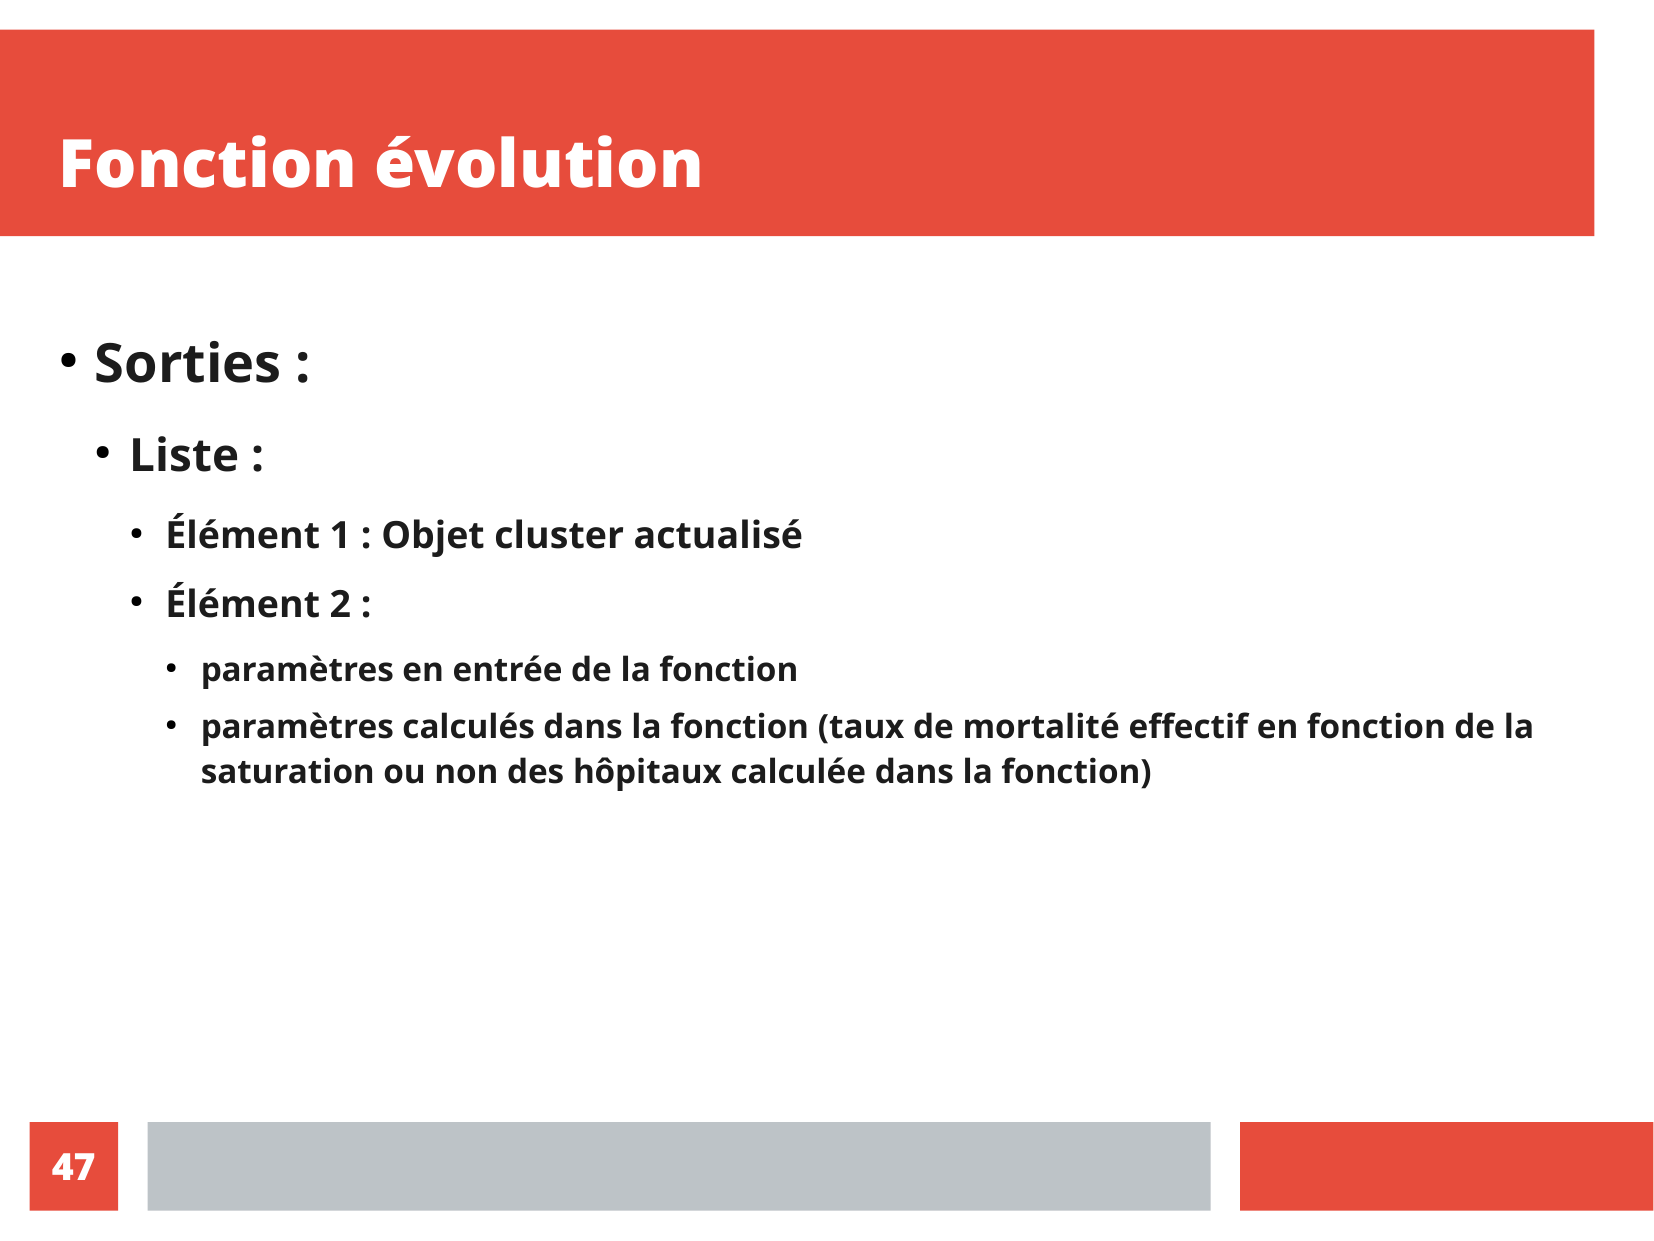

# Fonction évolution
Sorties :
Liste :
Élément 1 : Objet cluster actualisé
Élément 2 :
paramètres en entrée de la fonction
paramètres calculés dans la fonction (taux de mortalité effectif en fonction de la saturation ou non des hôpitaux calculée dans la fonction)
47